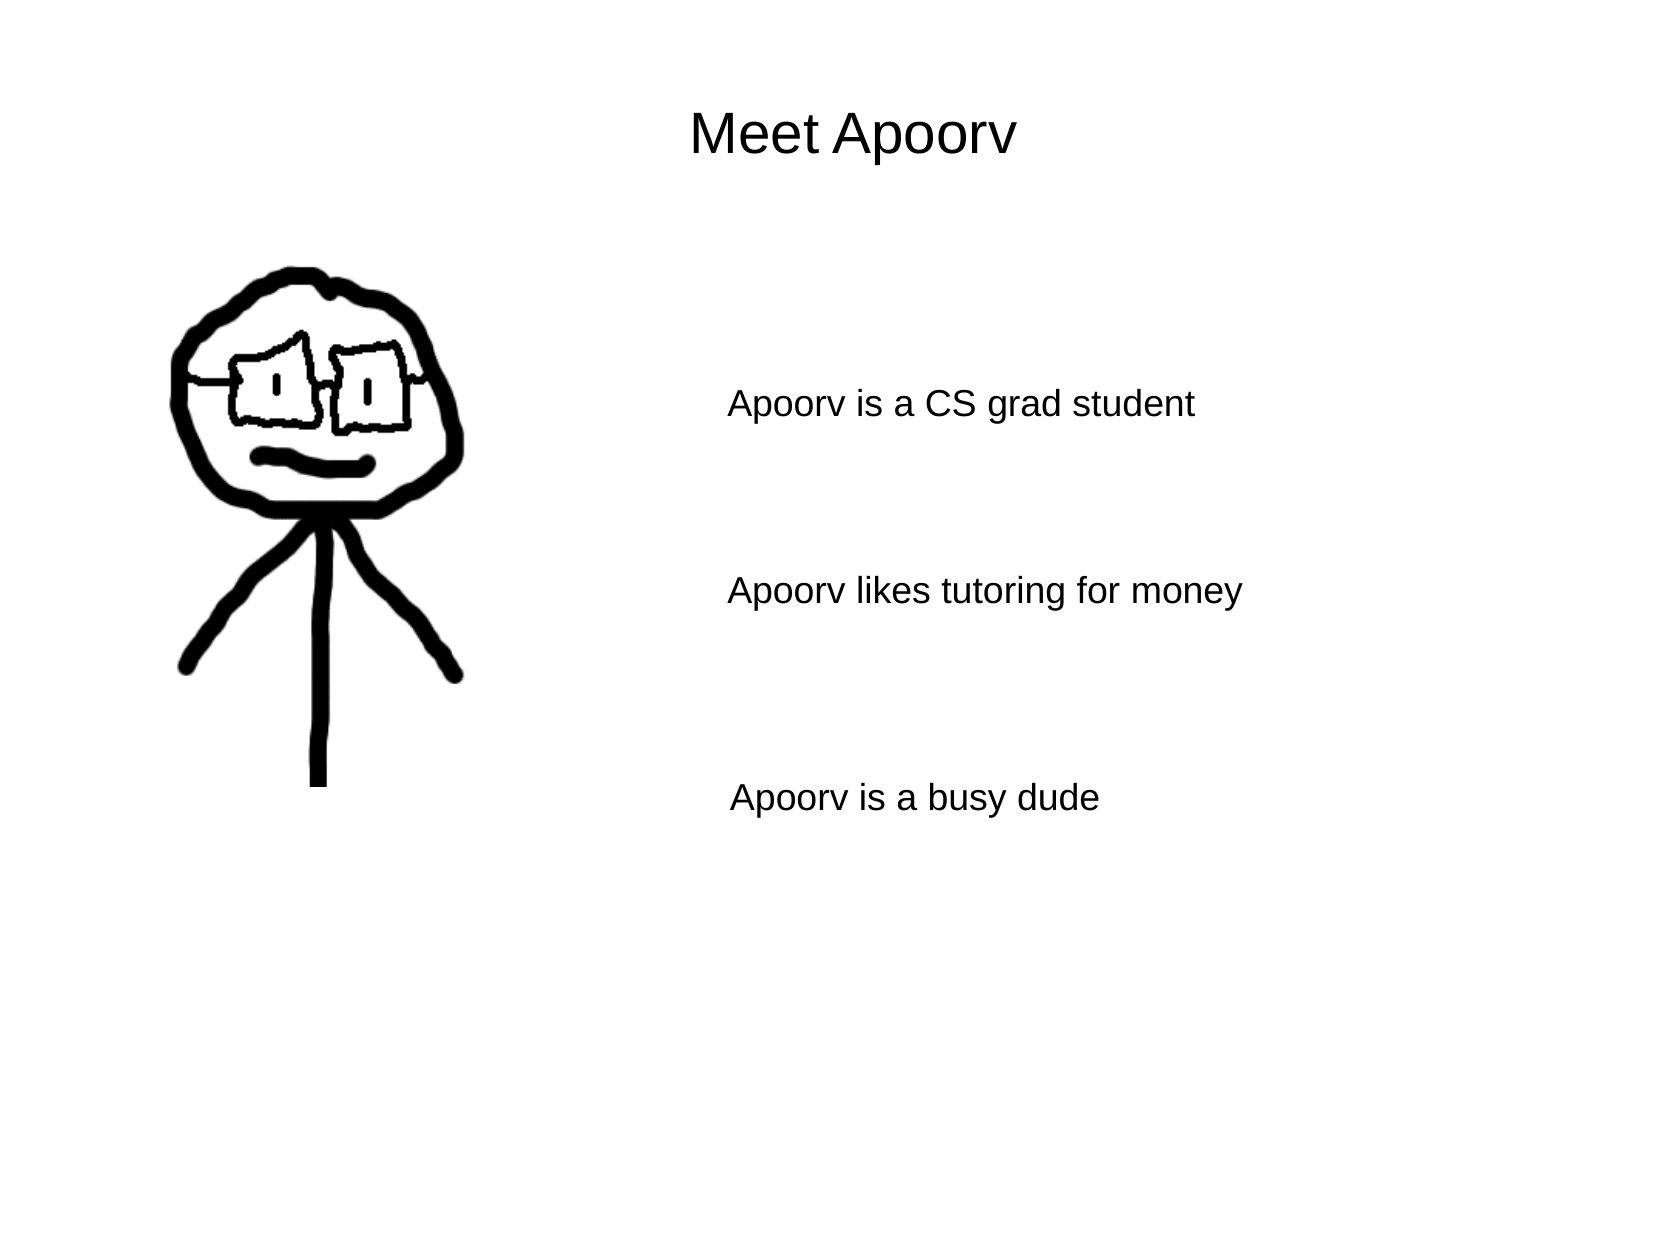

Meet Apoorv
Apoorv is a CS grad student
Apoorv likes tutoring for money
Apoorv is a busy dude